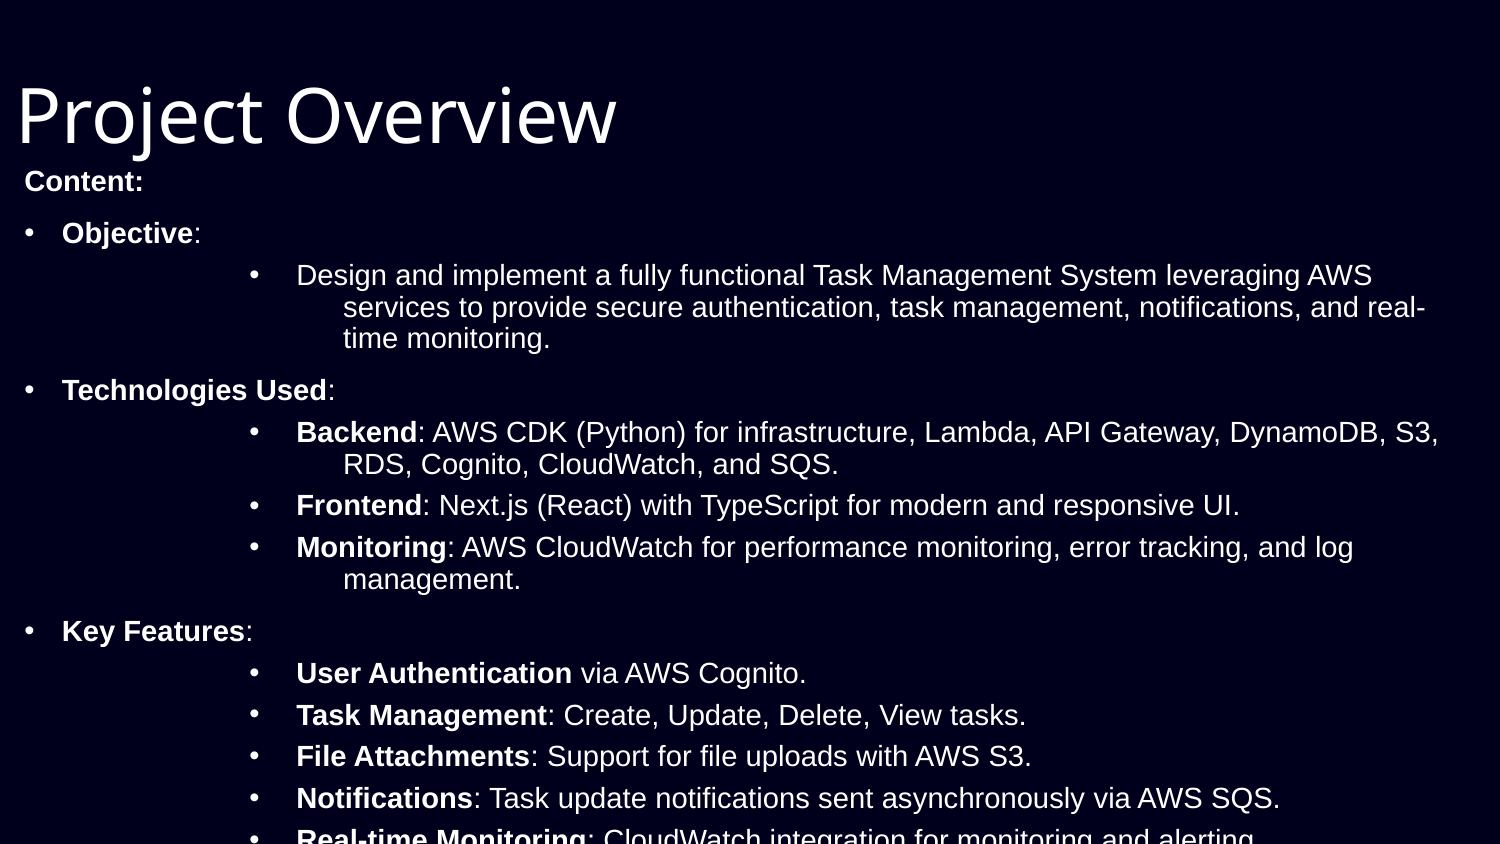

# Project Overview
Content:
Objective:
Design and implement a fully functional Task Management System leveraging AWS services to provide secure authentication, task management, notifications, and real-time monitoring.
Technologies Used:
Backend: AWS CDK (Python) for infrastructure, Lambda, API Gateway, DynamoDB, S3, RDS, Cognito, CloudWatch, and SQS.
Frontend: Next.js (React) with TypeScript for modern and responsive UI.
Monitoring: AWS CloudWatch for performance monitoring, error tracking, and log management.
Key Features:
User Authentication via AWS Cognito.
Task Management: Create, Update, Delete, View tasks.
File Attachments: Support for file uploads with AWS S3.
Notifications: Task update notifications sent asynchronously via AWS SQS.
Real-time Monitoring: CloudWatch integration for monitoring and alerting.